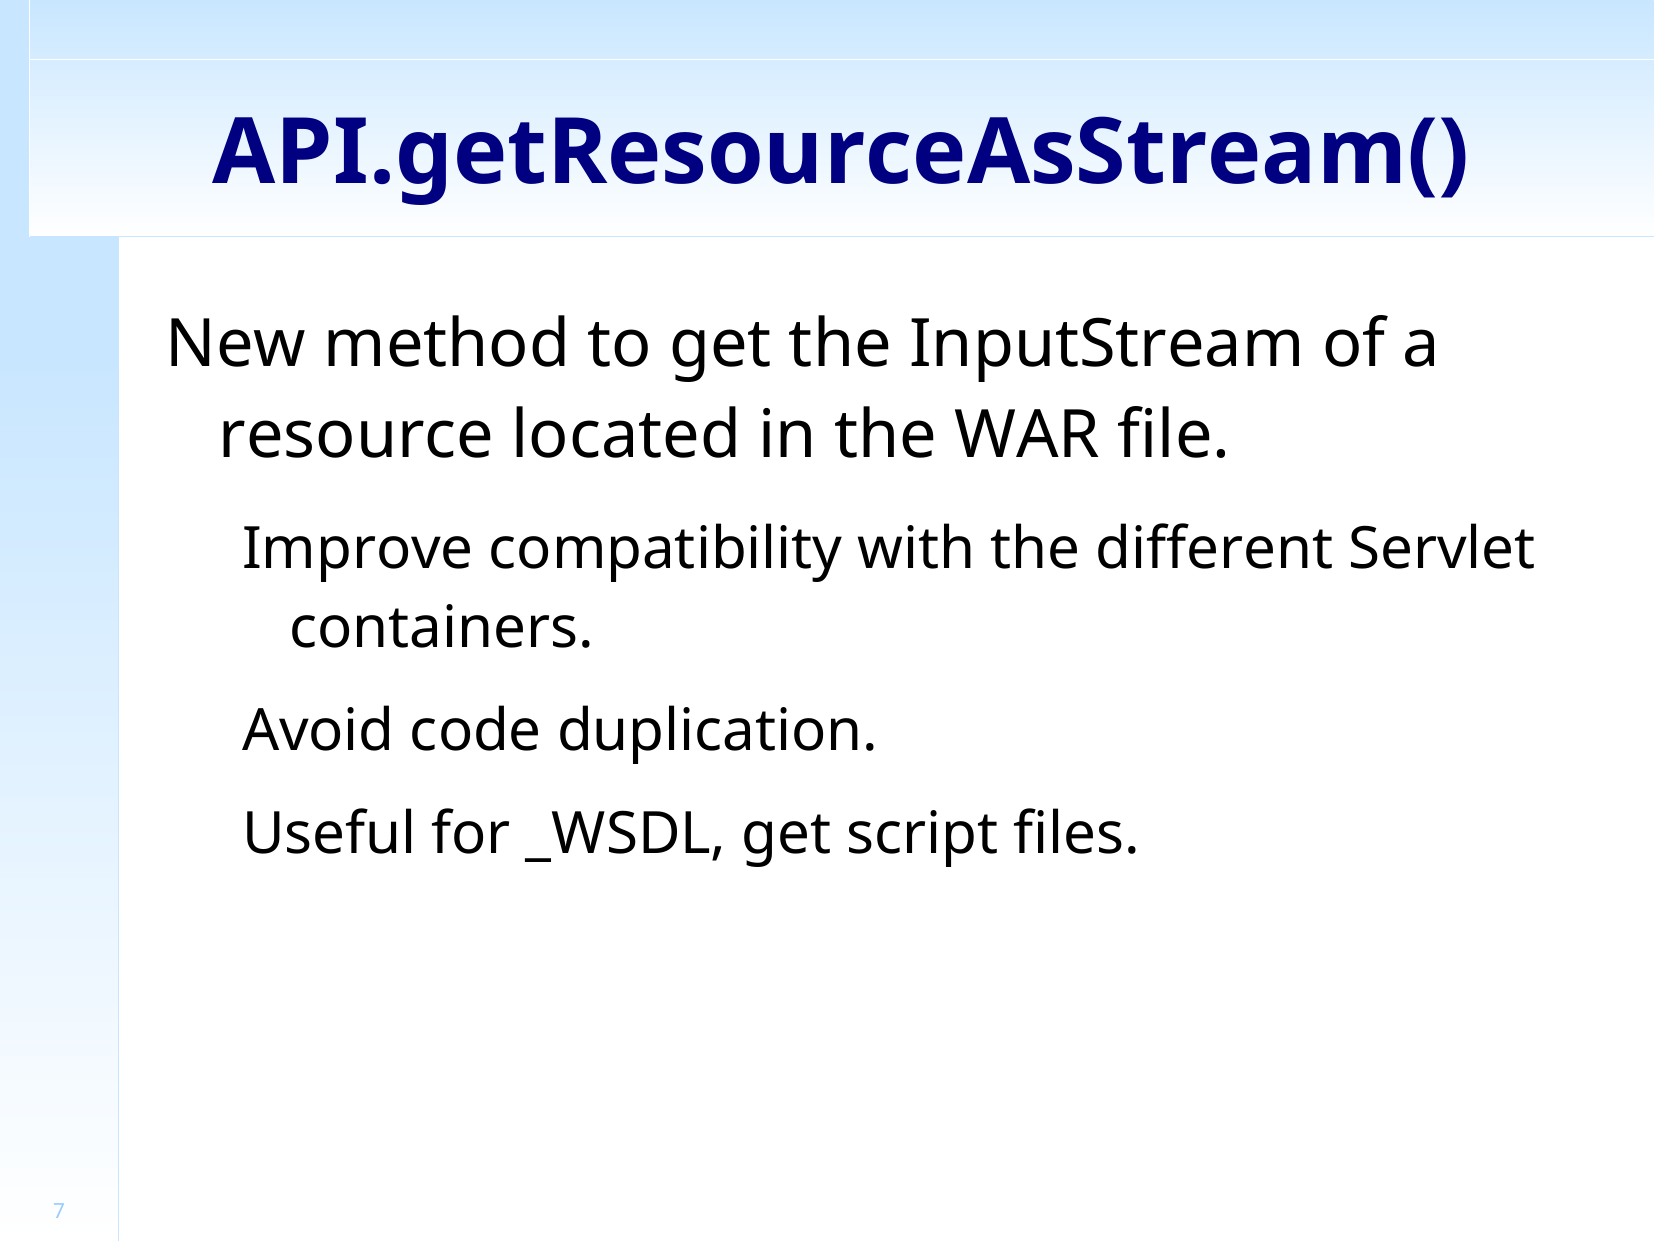

# API.getResourceAsStream()
New method to get the InputStream of a resource located in the WAR file.
Improve compatibility with the different Servlet containers.
Avoid code duplication.
Useful for _WSDL, get script files.